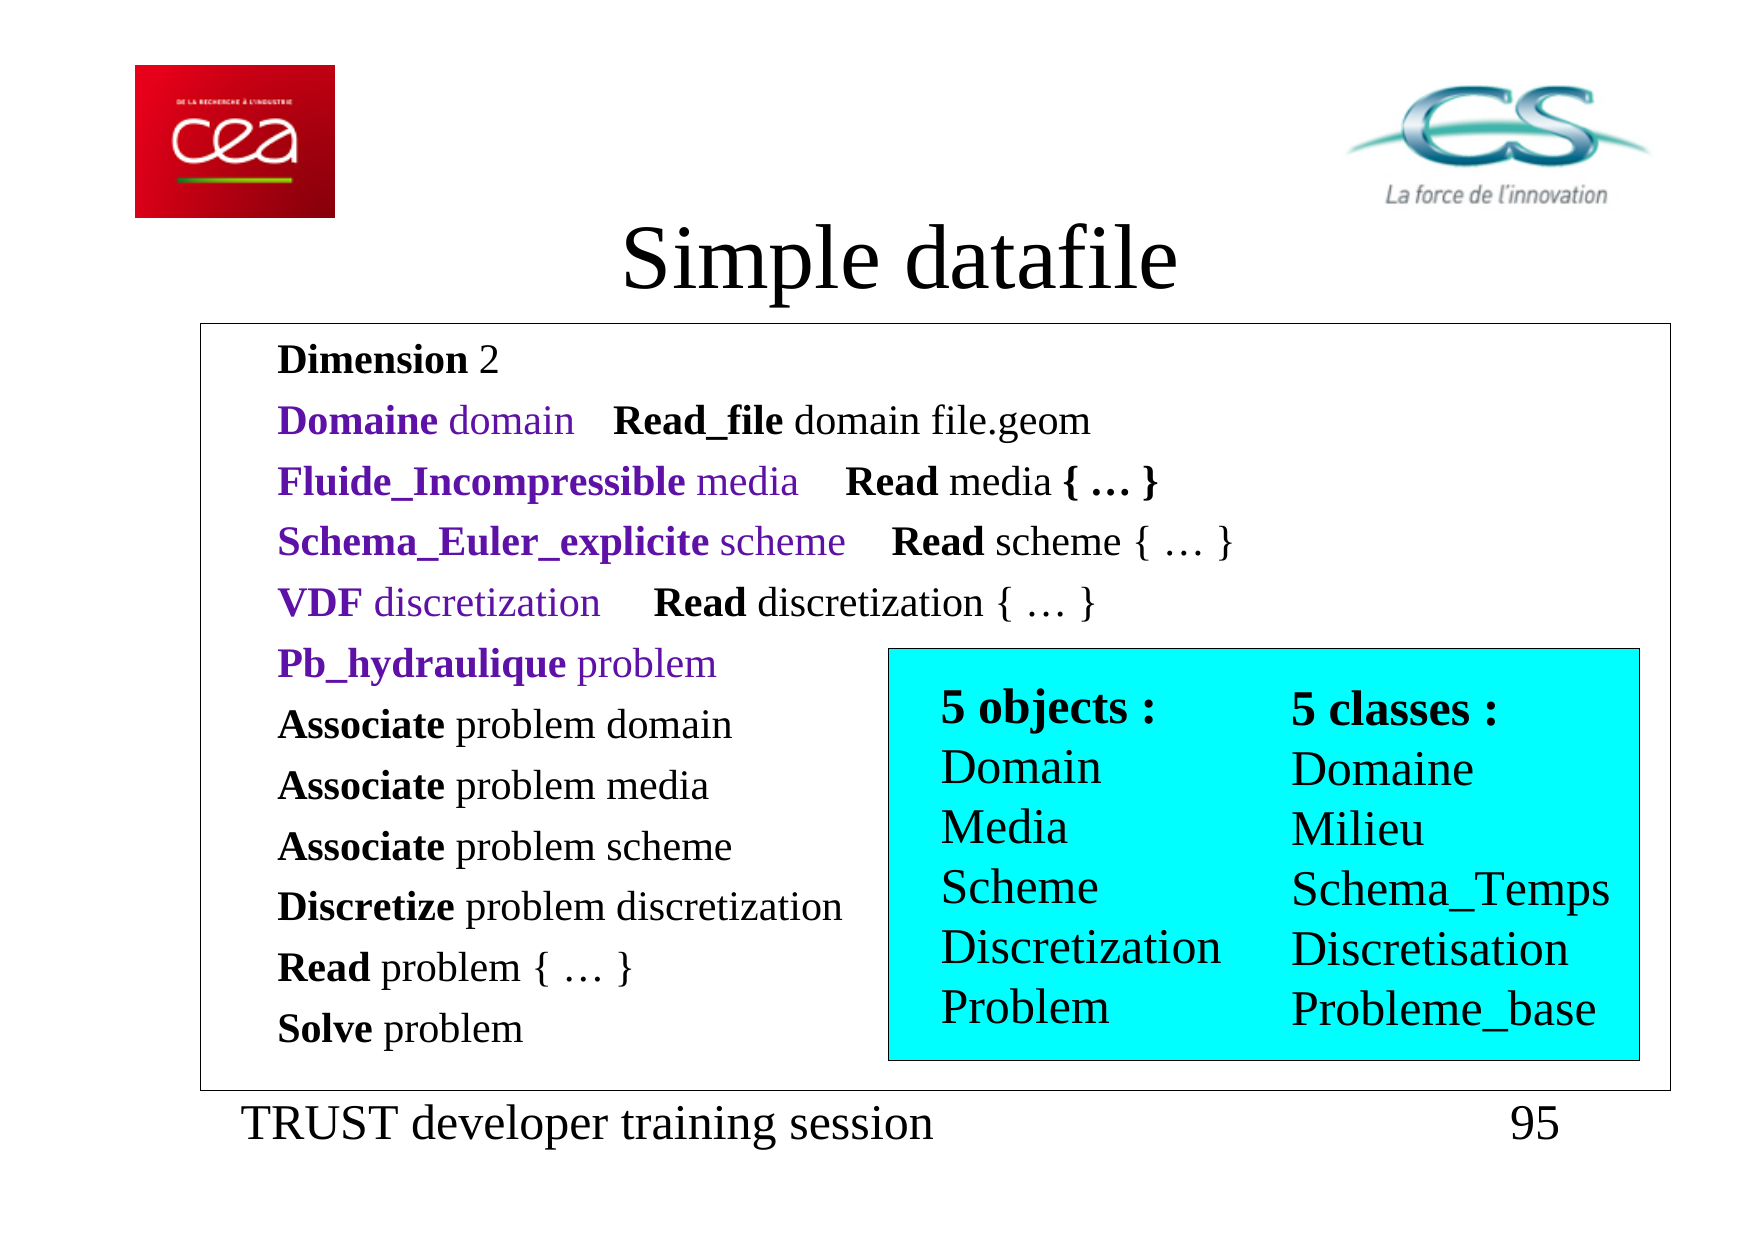

# Simple datafile
Dimension 2
Domaine domain 					Read_file domain file.geom
Fluide_Incompressible media 	Read media { … }
Schema_Euler_explicite scheme 	Read scheme { … }
VDF discretization Read discretization { … }
Pb_hydraulique problem
Associate problem domain
Associate problem media
Associate problem scheme
Discretize problem discretization
Read problem { … }
Solve problem
5 objects :
Domain
Media
Scheme
Discretization
Problem
5 classes :
Domaine
Milieu
Schema_Temps
Discretisation
Probleme_base
TRUST developer training session
95